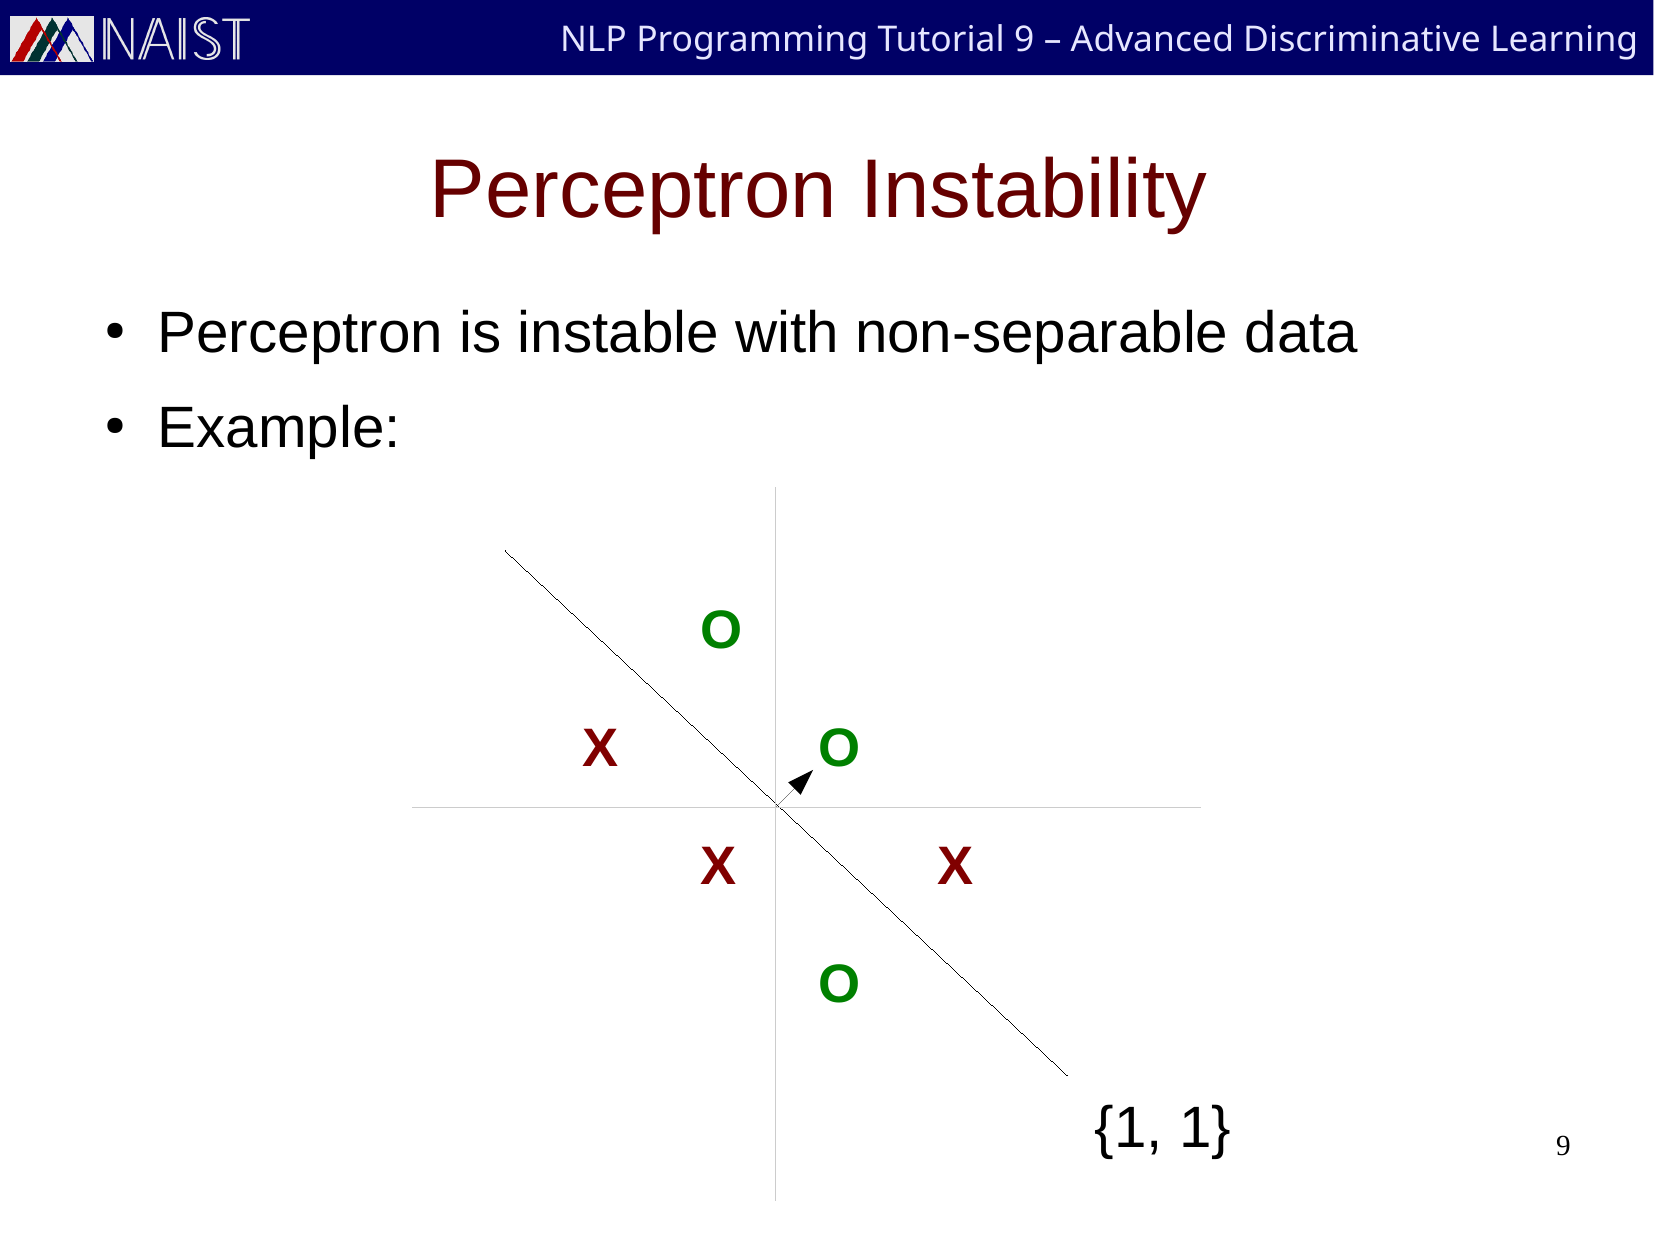

# Perceptron Instability
Perceptron is instable with non-separable data
Example:
O
X
O
X
X
O
{1, 1}
9